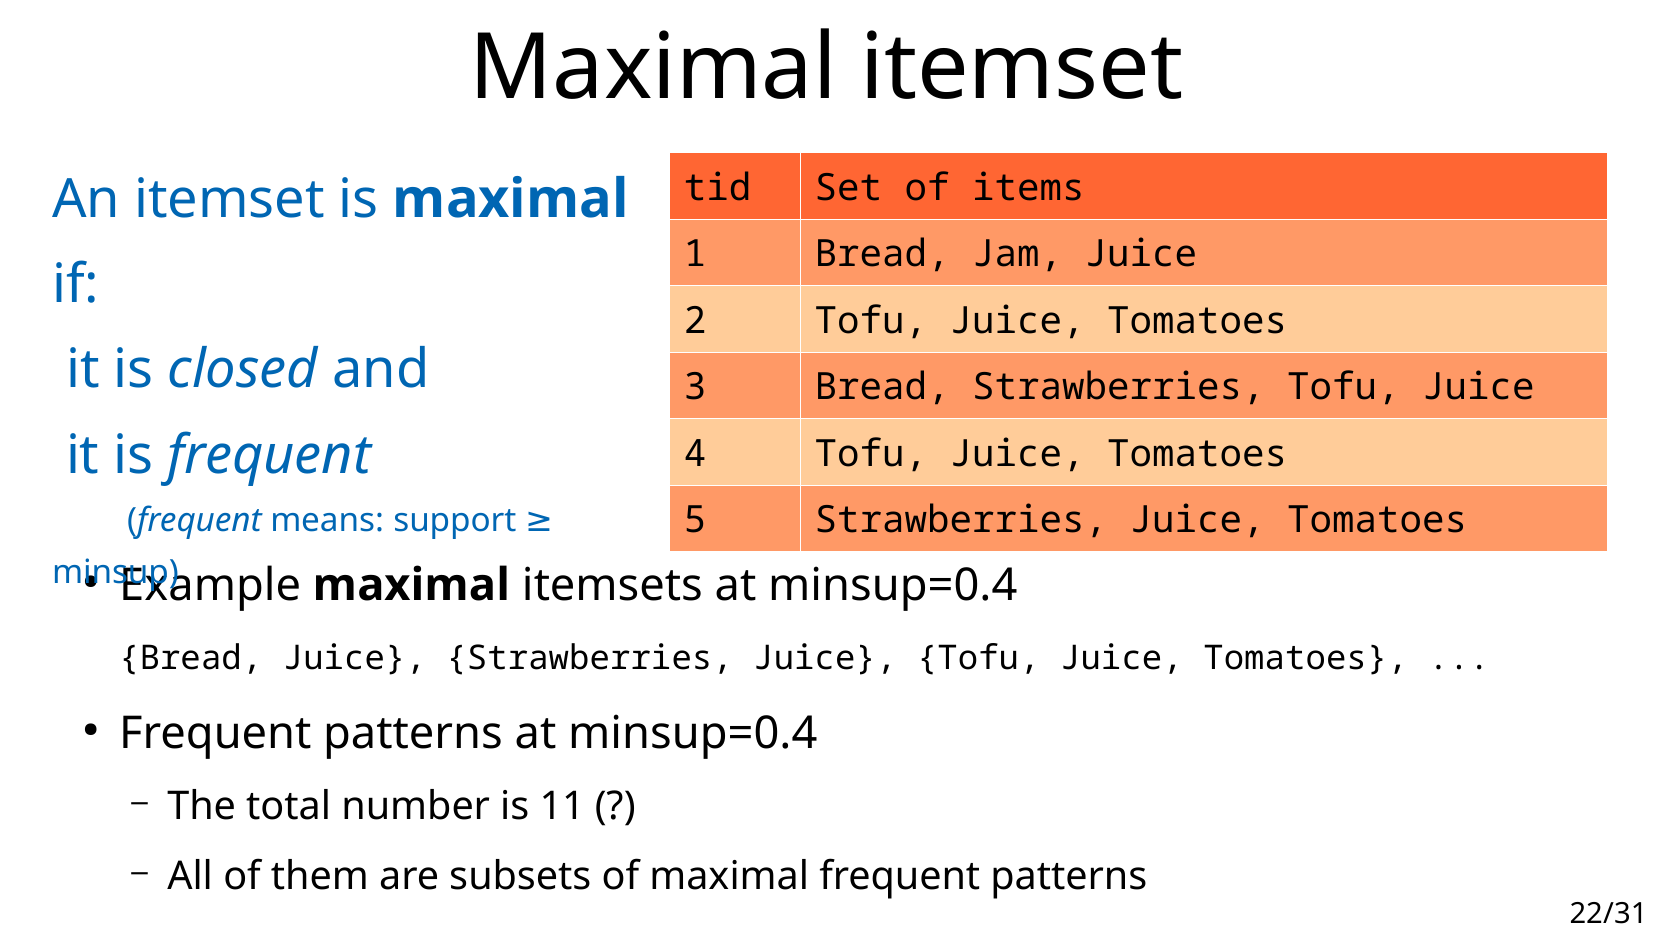

# Maximal itemset
An itemset is maximal if:
 it is closed and
 it is frequent
	(frequent means: support ≥ minsup)
| tid | Set of items |
| --- | --- |
| 1 | Bread, Jam, Juice |
| 2 | Tofu, Juice, Tomatoes |
| 3 | Bread, Strawberries, Tofu, Juice |
| 4 | Tofu, Juice, Tomatoes |
| 5 | Strawberries, Juice, Tomatoes |
Example maximal itemsets at minsup=0.4
{Bread, Juice}, {Strawberries, Juice}, {Tofu, Juice, Tomatoes}, ...
Frequent patterns at minsup=0.4
The total number is 11 (?)
All of them are subsets of maximal frequent patterns
22